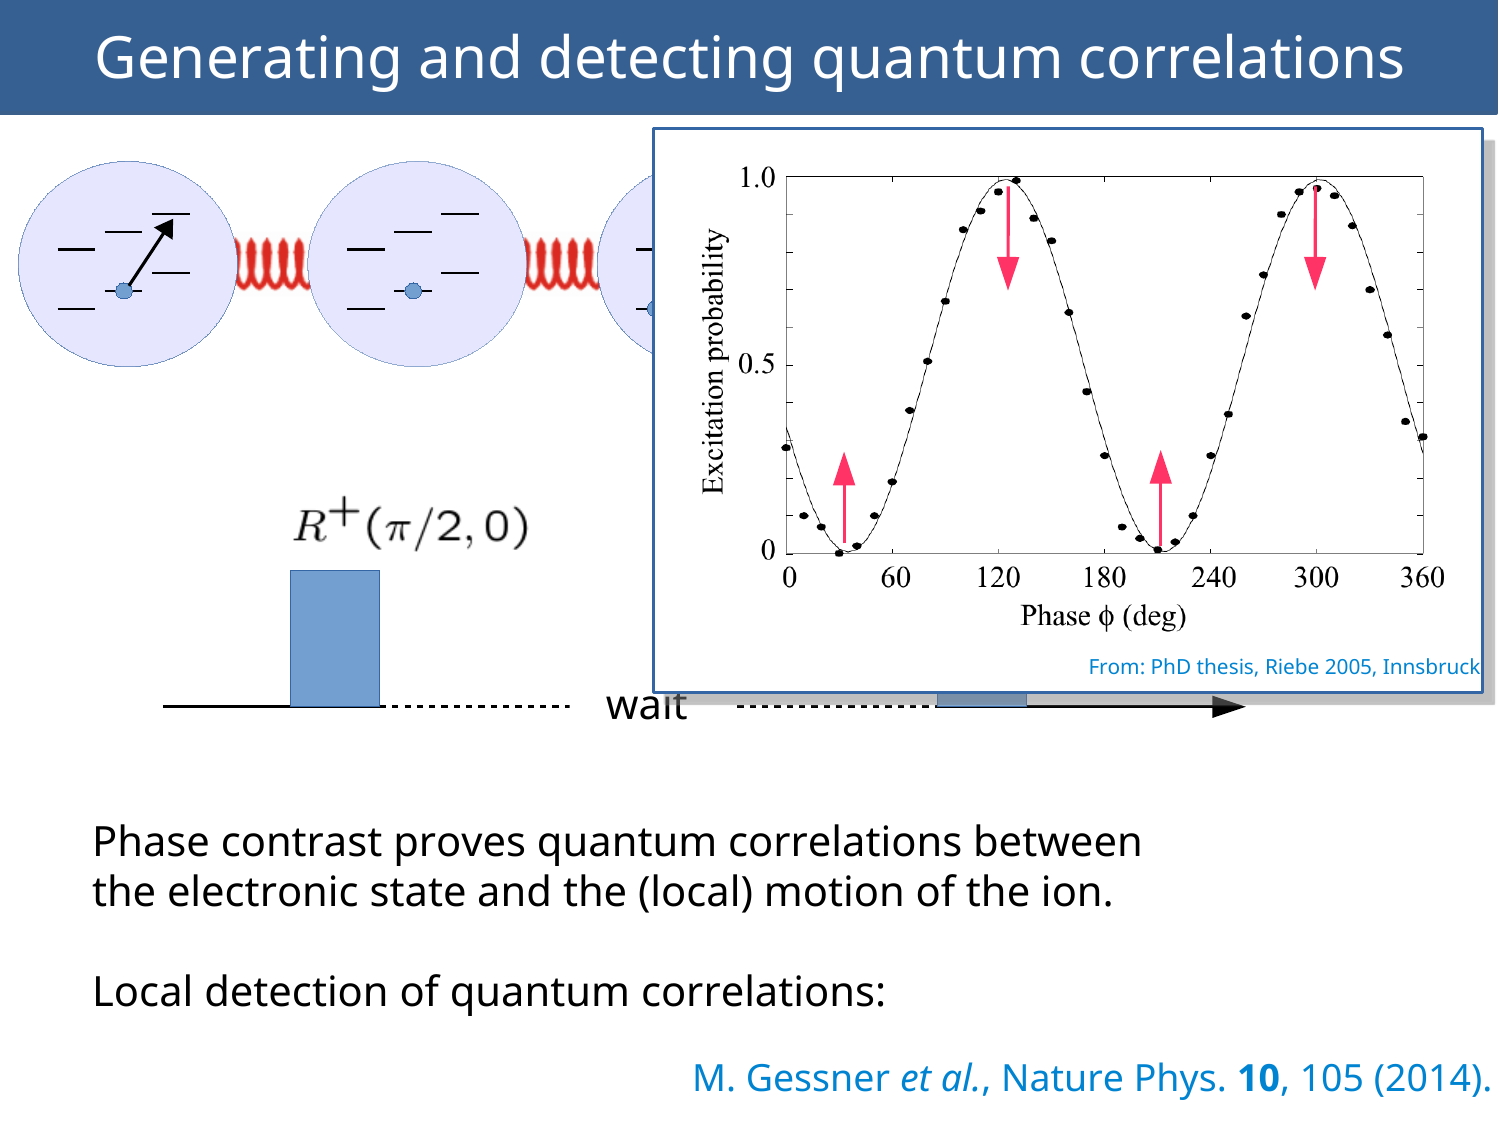

Generating and detecting quantum correlations
From: PhD thesis, Riebe 2005, Innsbruck
 wait
Phase contrast proves quantum correlations between
the electronic state and the (local) motion of the ion.
Local detection of quantum correlations:
								M. Gessner et al., Nature Phys. 10, 105 (2014).